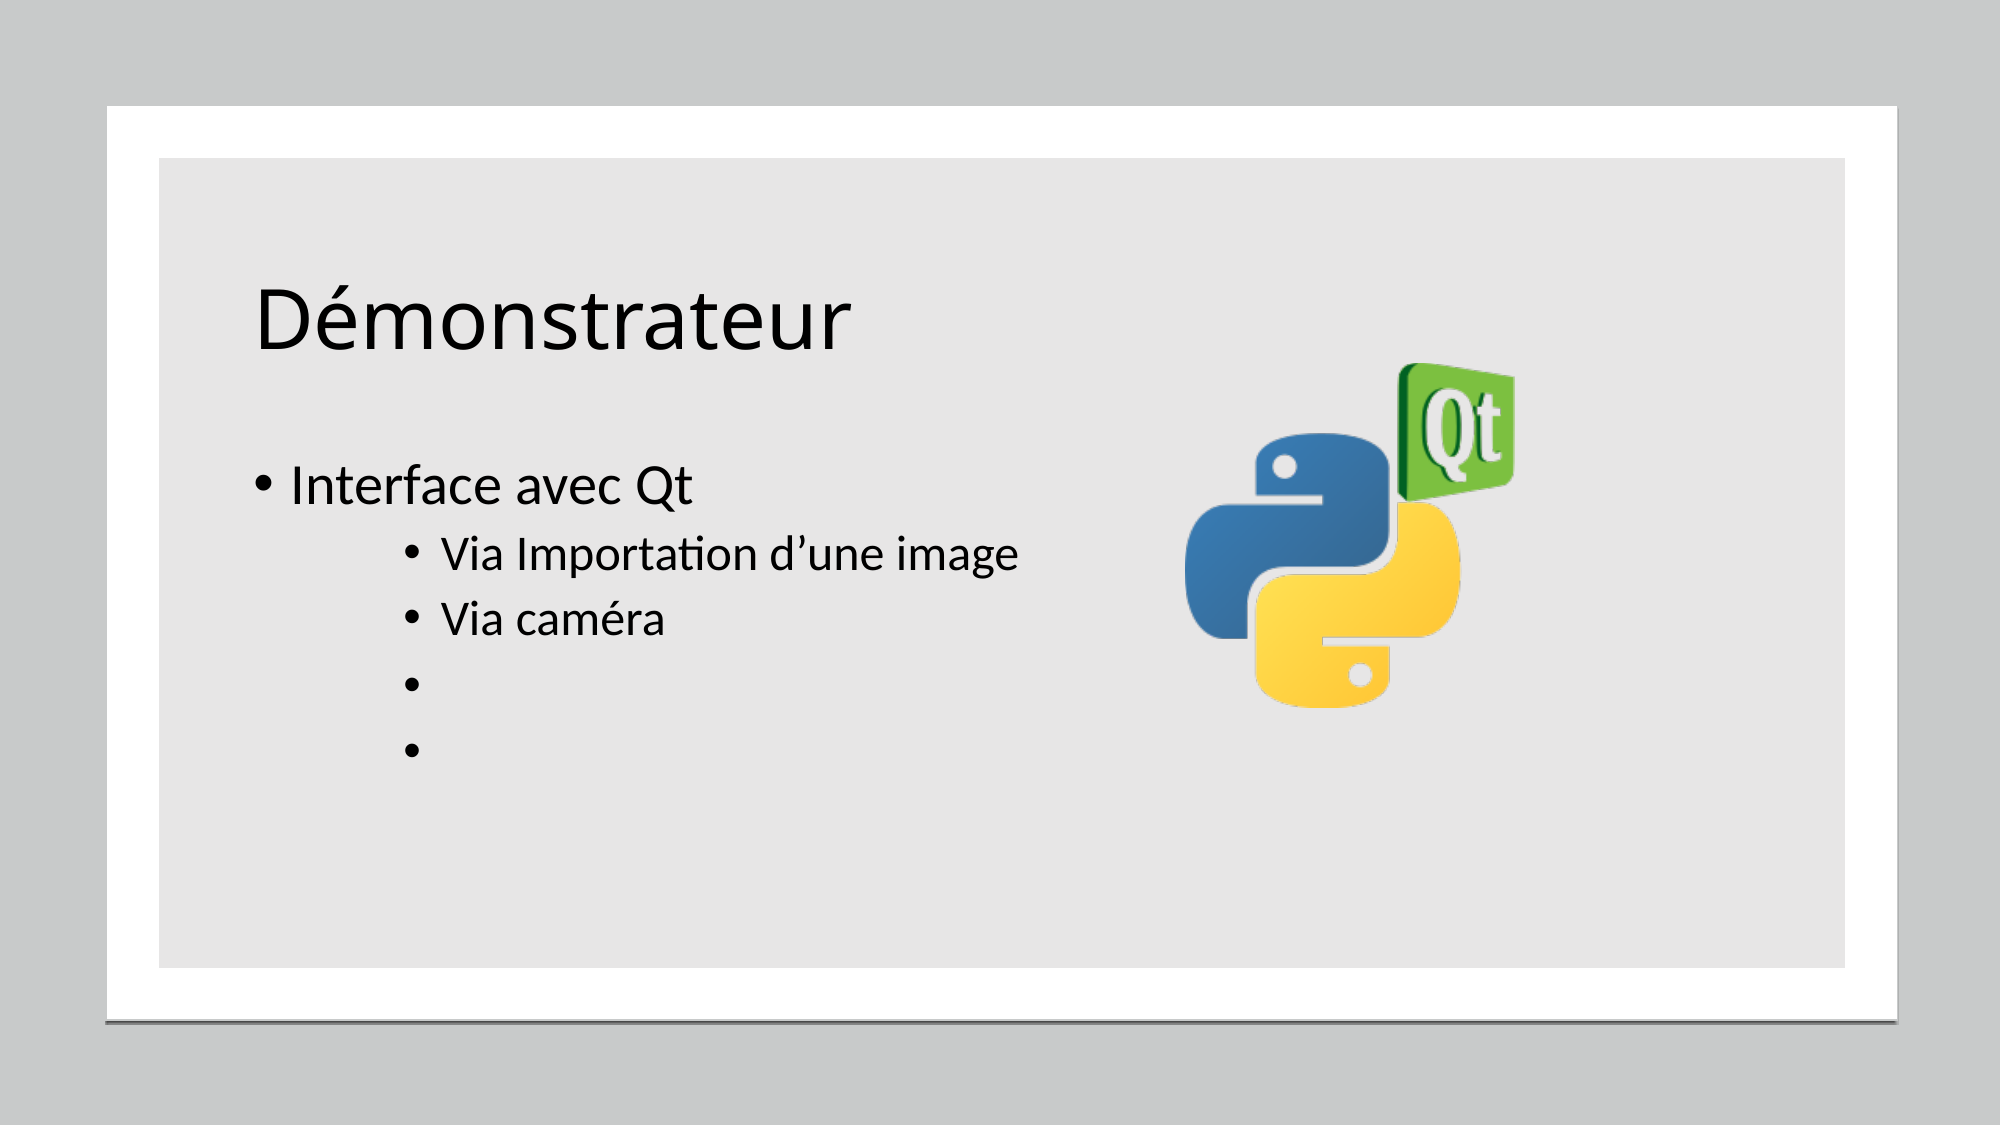

# Démonstrateur
Interface avec Qt
Via Importation d’une image
Via caméra